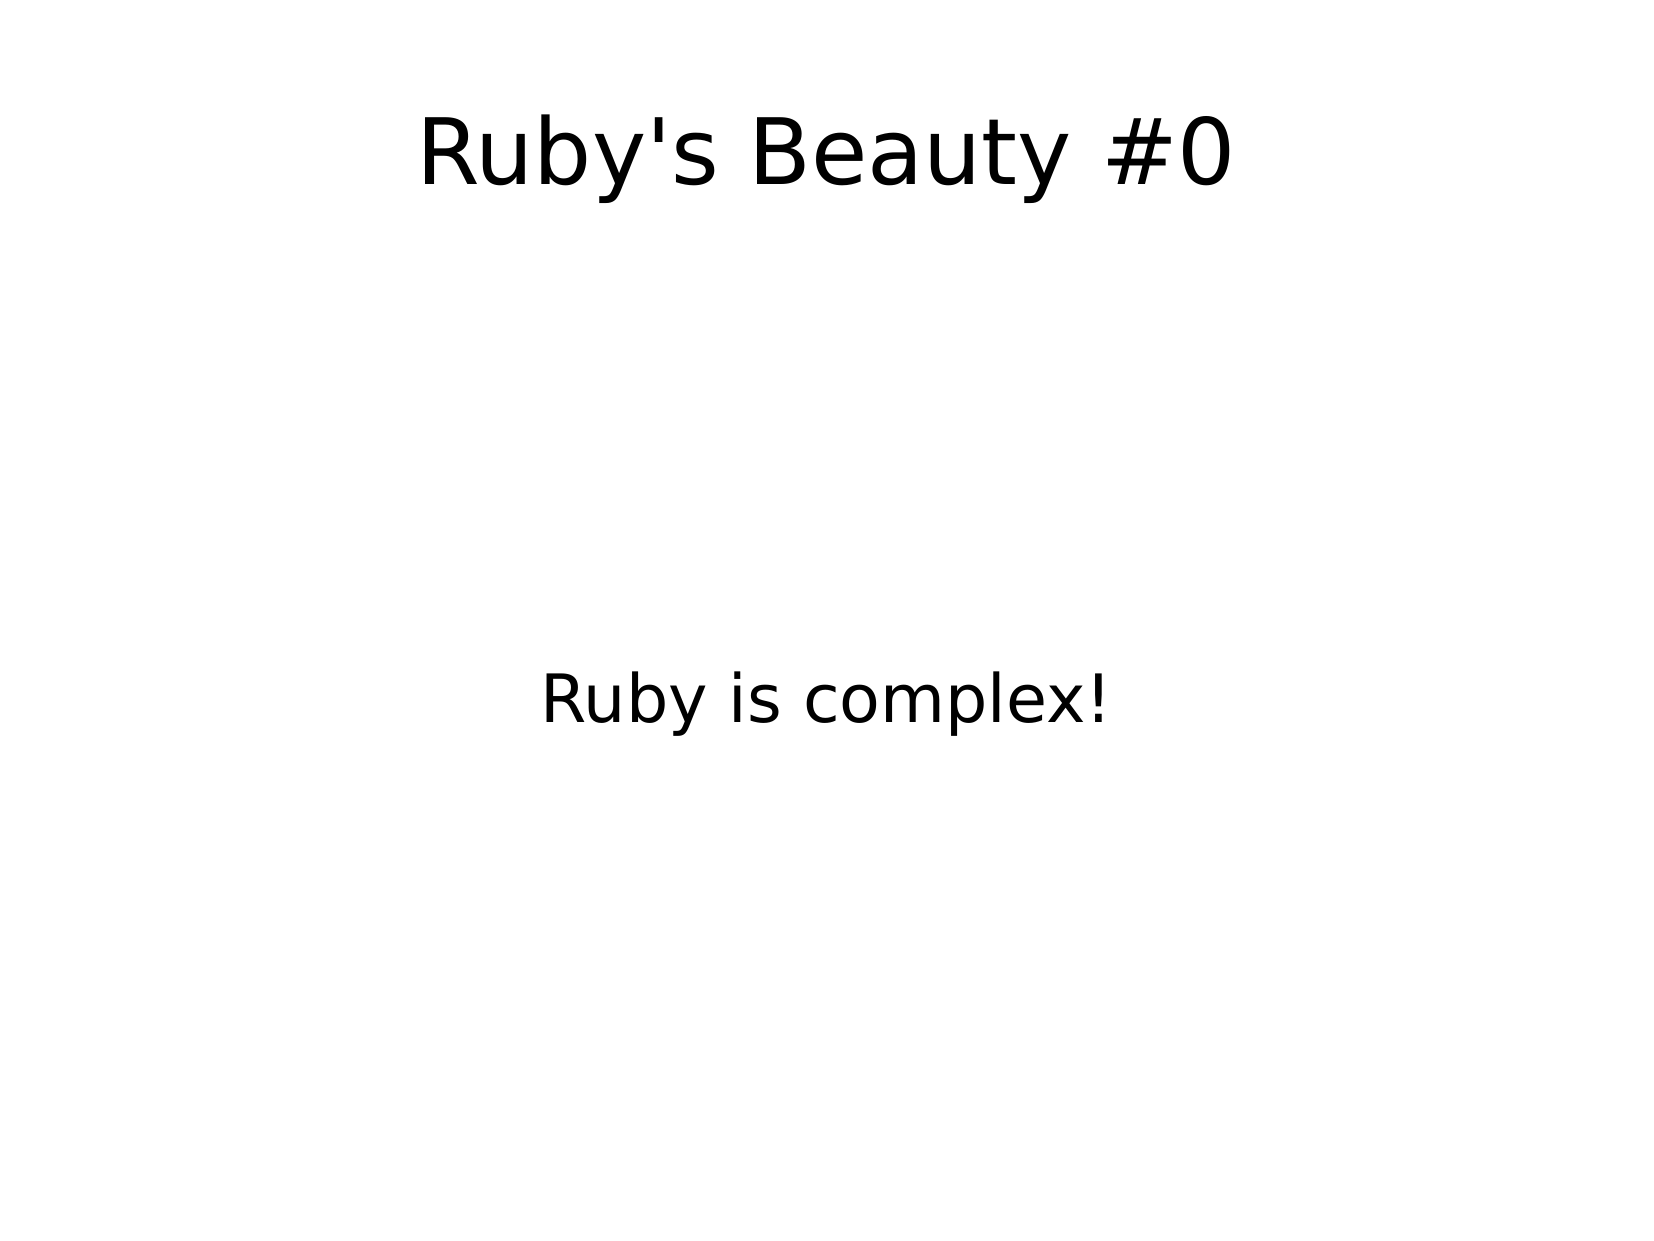

# Ruby's Beauty #0
Ruby is complex!